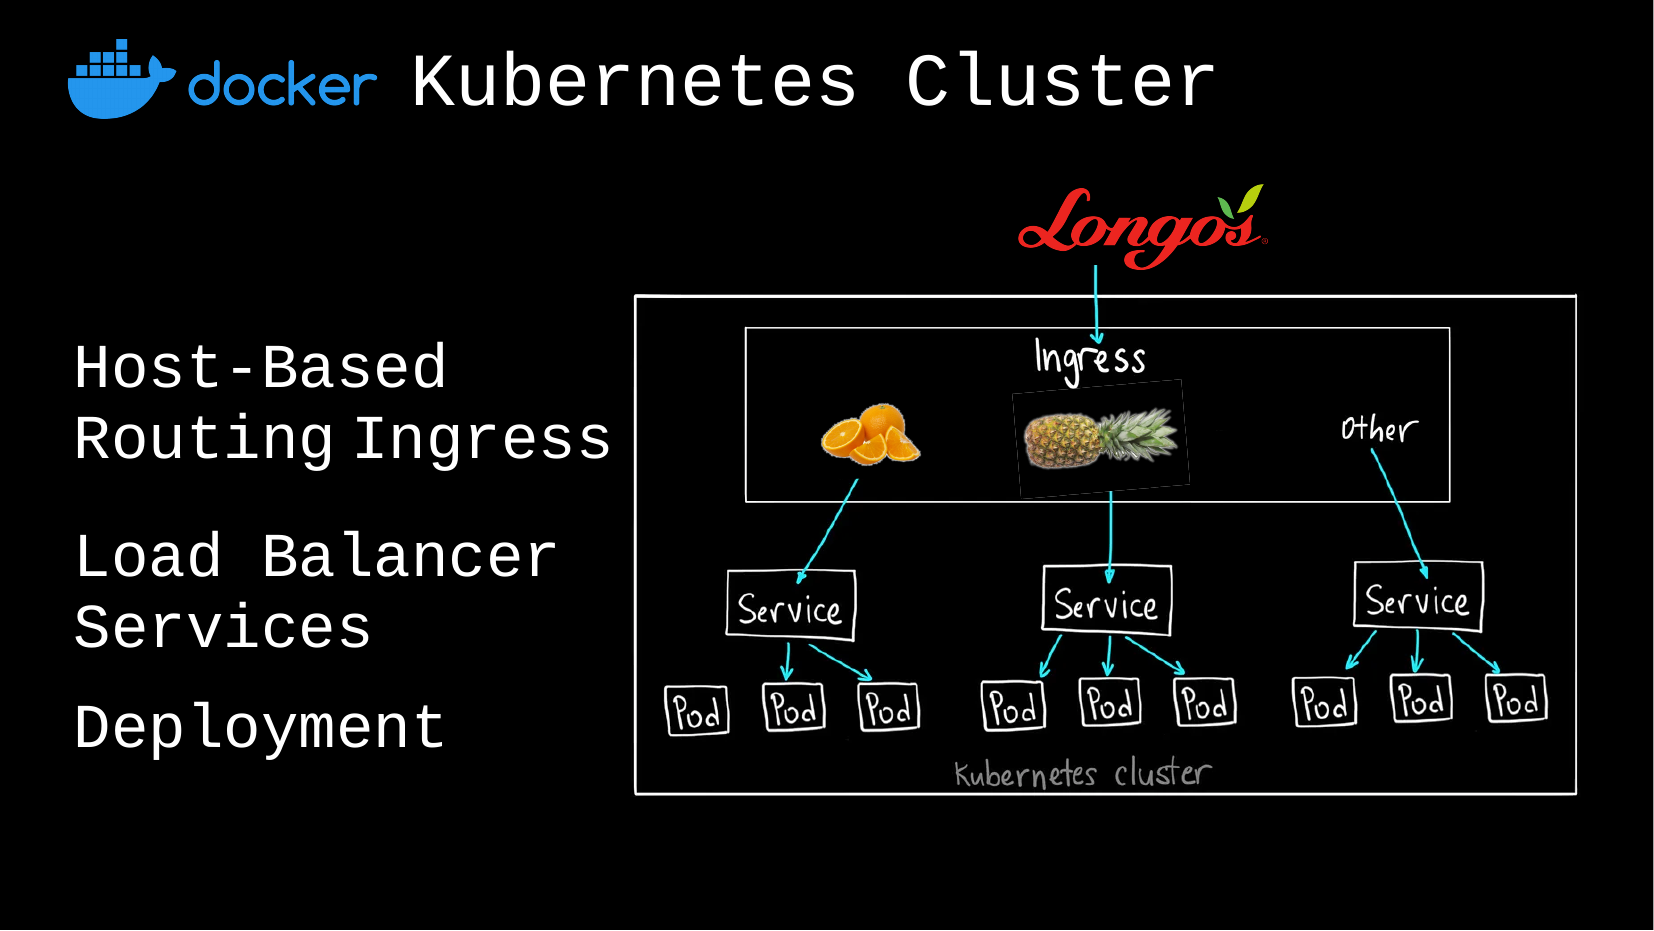

Kubernetes Cluster
Host-Based Routing
Ingress
Load Balancer
Services
Deployment
https://github.com/FariusGitHub/K8S_K9S_K3S/tree/main?tab=readme-ov-file#port-forwarding